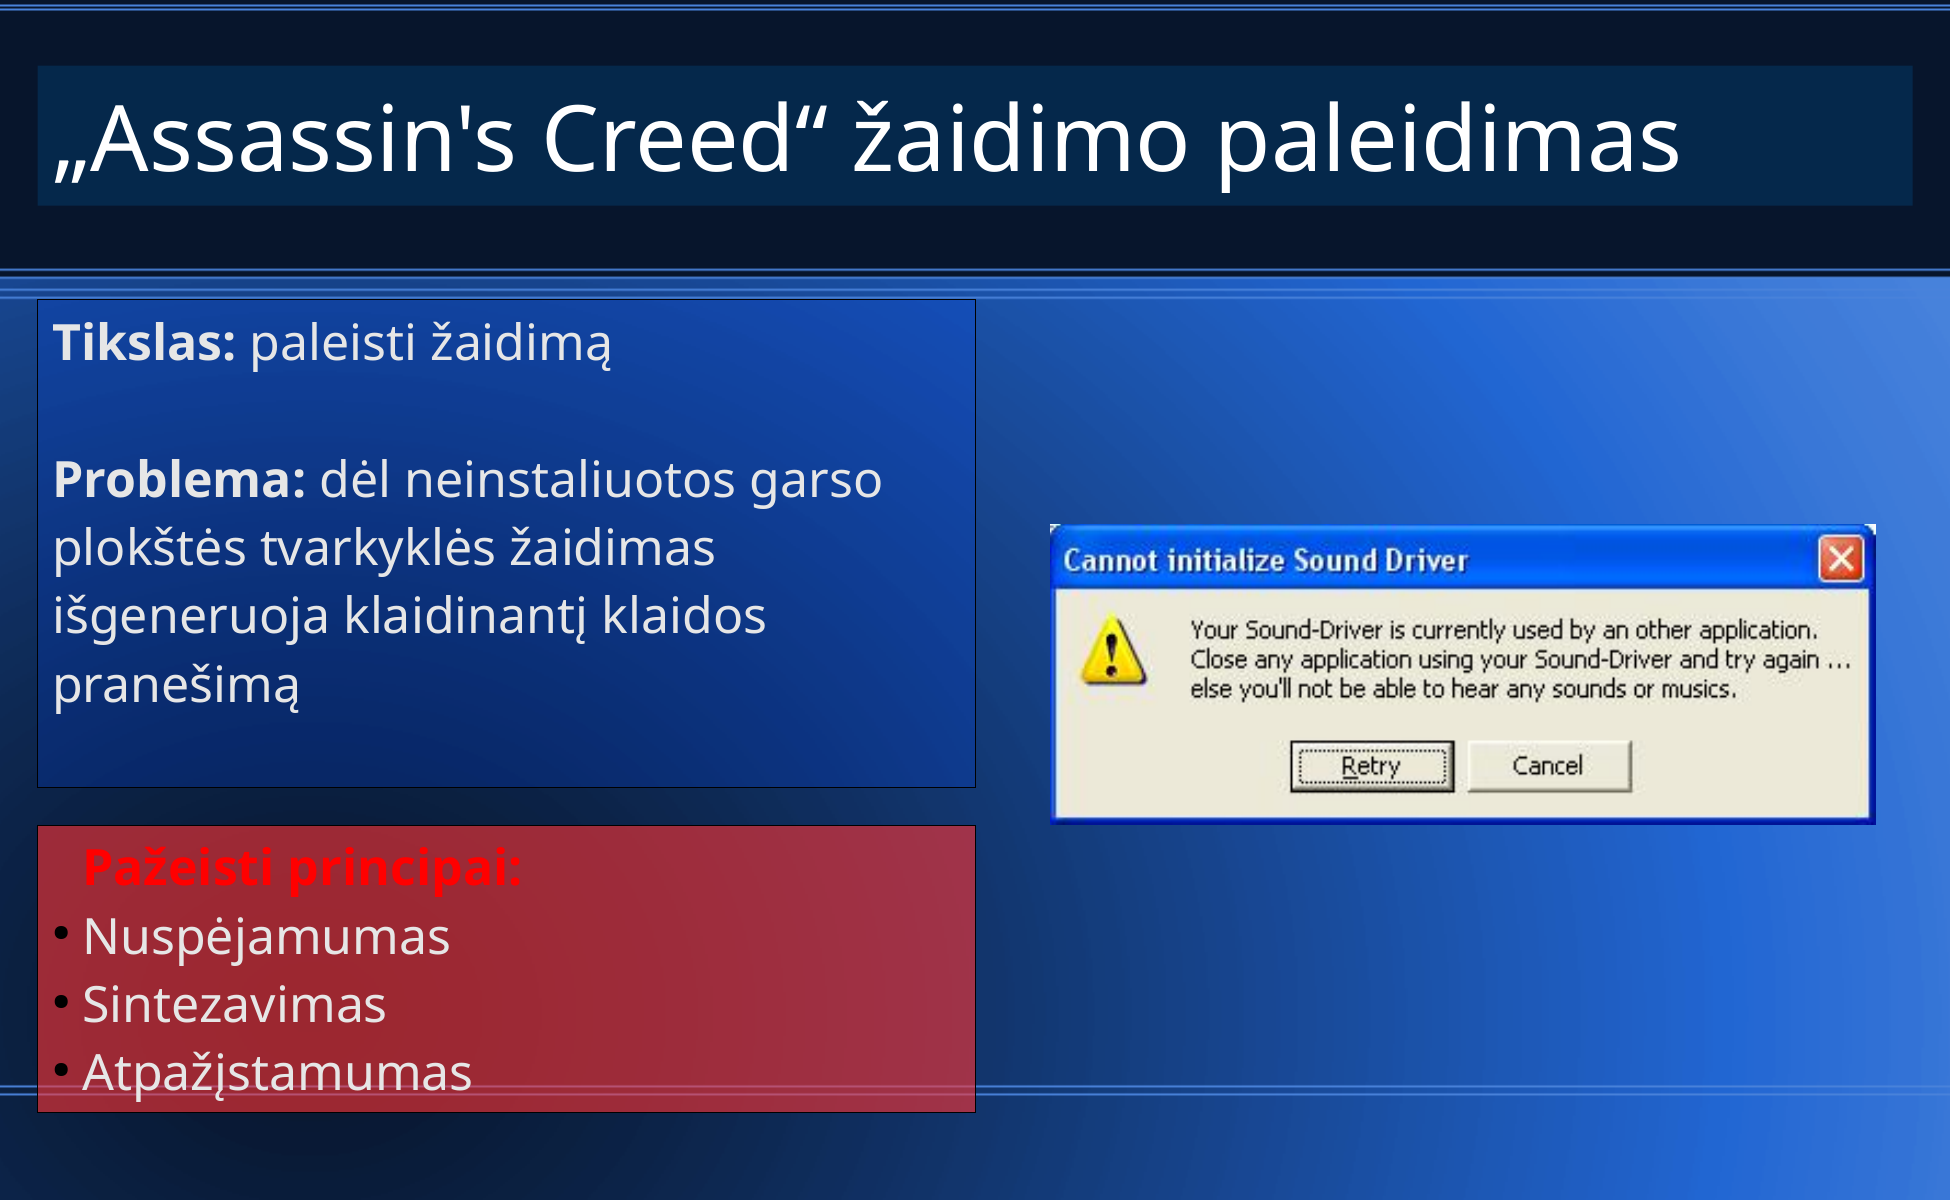

„Assassin's Creed“ žaidimo paleidimas
Tikslas: paleisti žaidimą
Problema: dėl neinstaliuotos garso plokštės tvarkyklės žaidimas išgeneruoja klaidinantį klaidos pranešimą
Pažeisti principai:
Nuspėjamumas
Sintezavimas
Atpažįstamumas